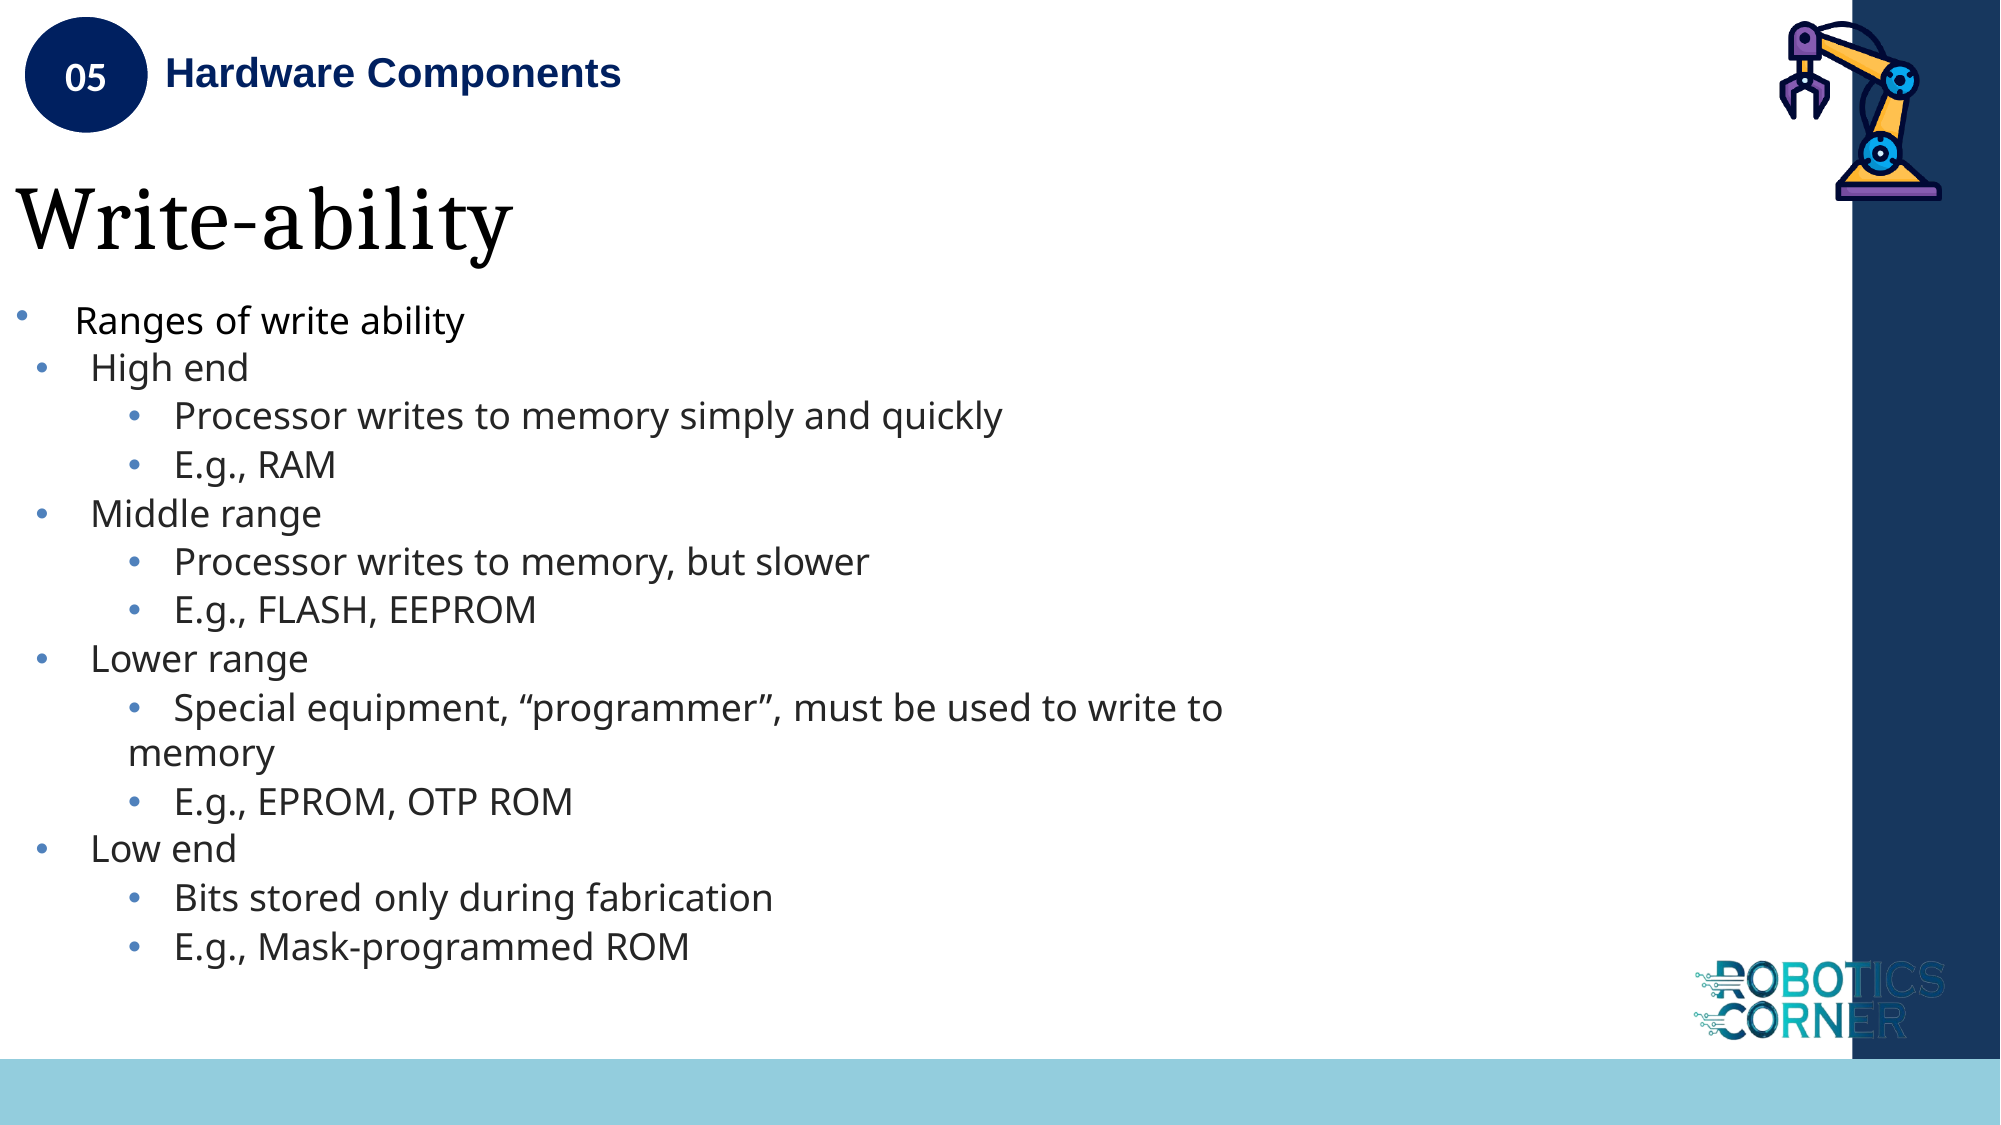

05
Hardware Components
Write-ability
Ranges of write ability
🞄	High end
🞄	Processor writes to memory simply and quickly
🞄	E.g., RAM
🞄	Middle range
🞄	Processor writes to memory, but slower
🞄	E.g., FLASH, EEPROM
🞄	Lower range
🞄	Special equipment, “programmer”, must be used to write to memory
🞄	E.g., EPROM, OTP ROM
🞄	Low end
🞄	Bits stored only during fabrication
🞄	E.g., Mask-programmed ROM